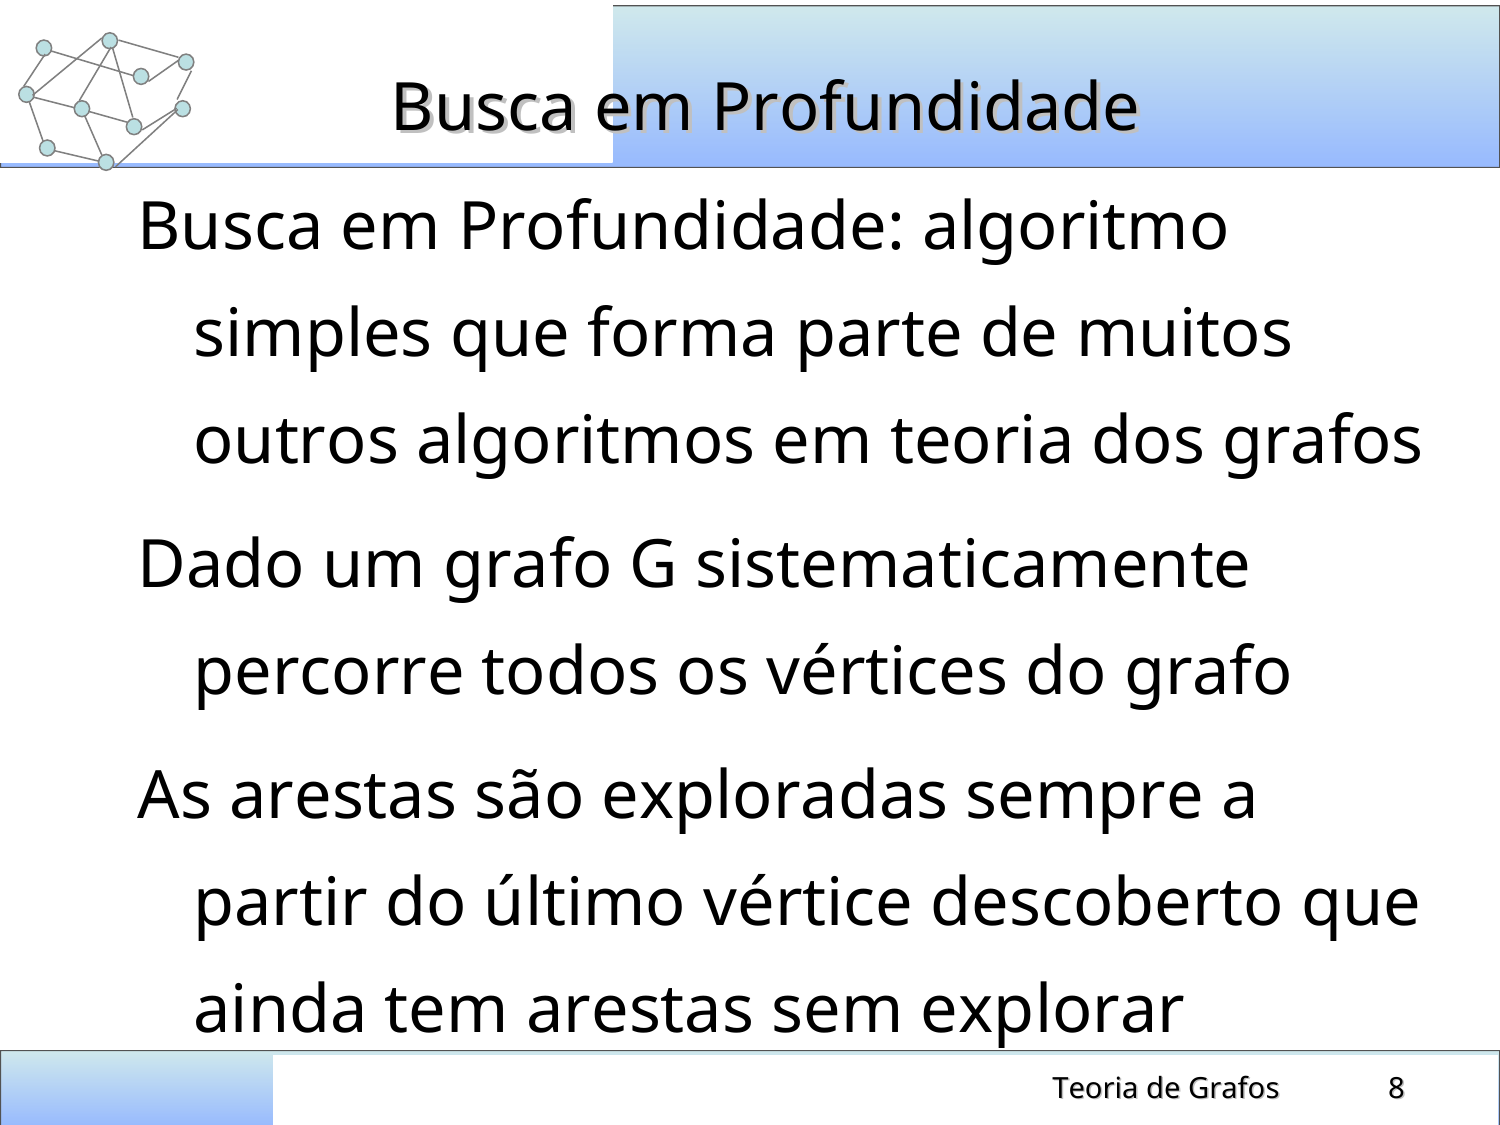

# Busca em Profundidade
Busca em Profundidade: algoritmo simples que forma parte de muitos outros algoritmos em teoria dos grafos
Dado um grafo G sistematicamente percorre todos os vértices do grafo
As arestas são exploradas sempre a partir do último vértice descoberto que ainda tem arestas sem explorar
8